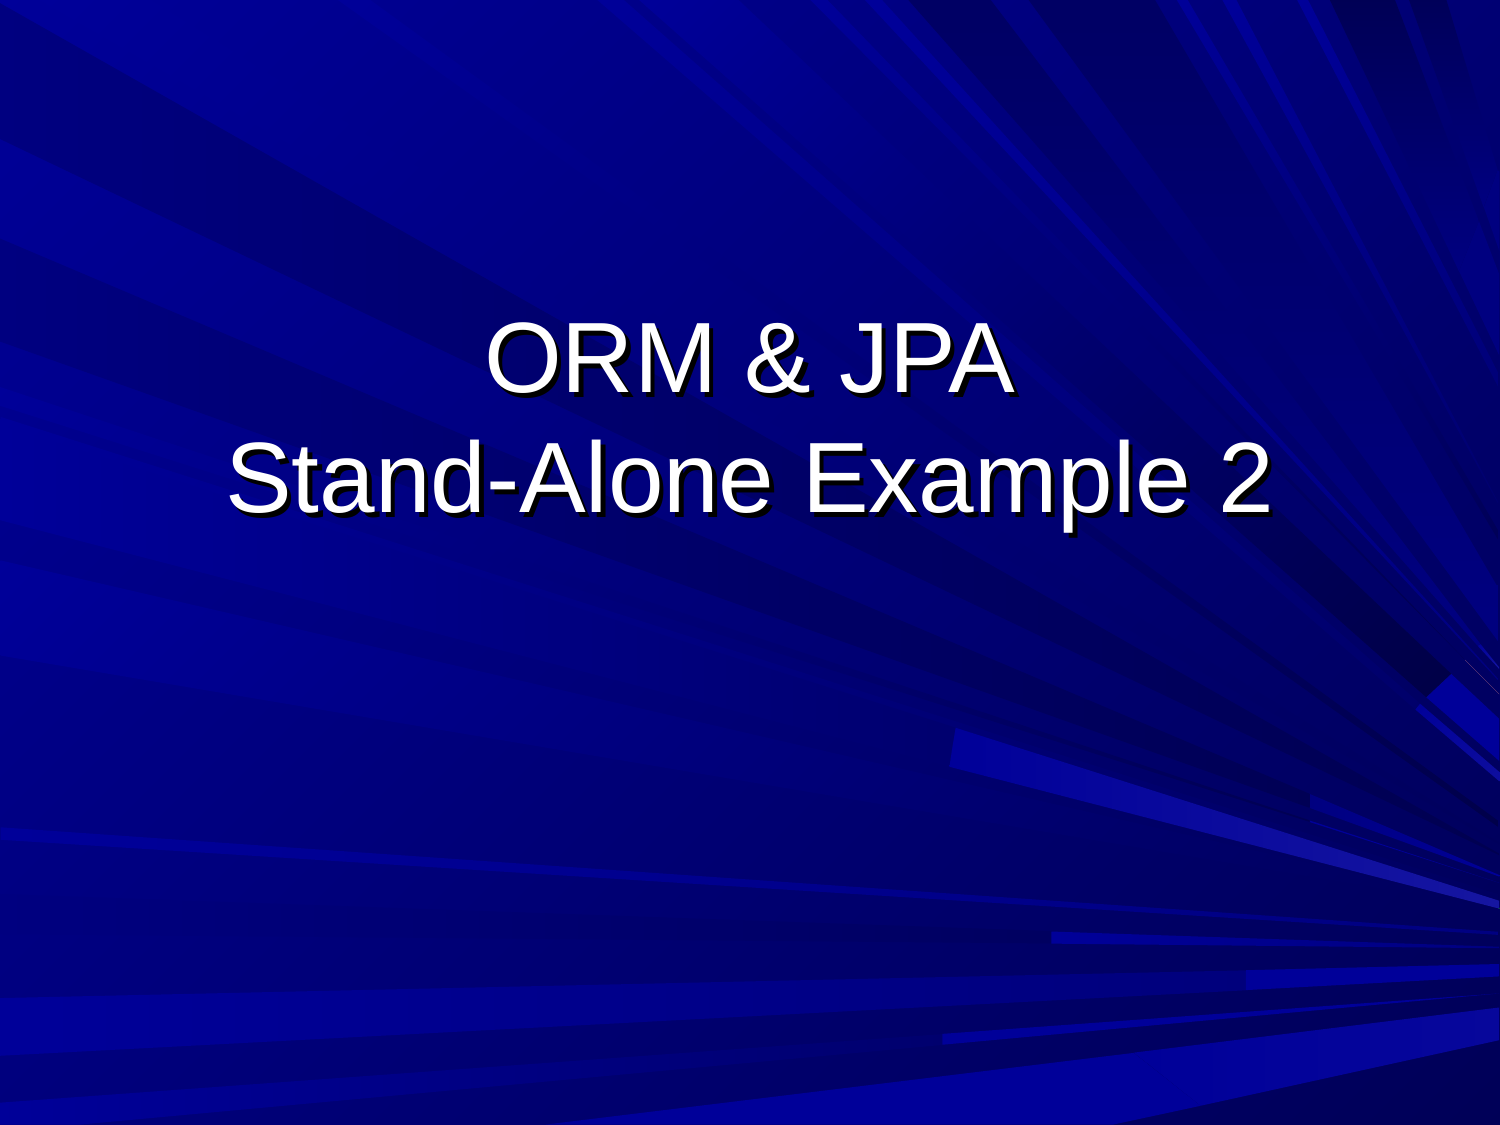

# ORM & JPA Stand-Alone Example 2